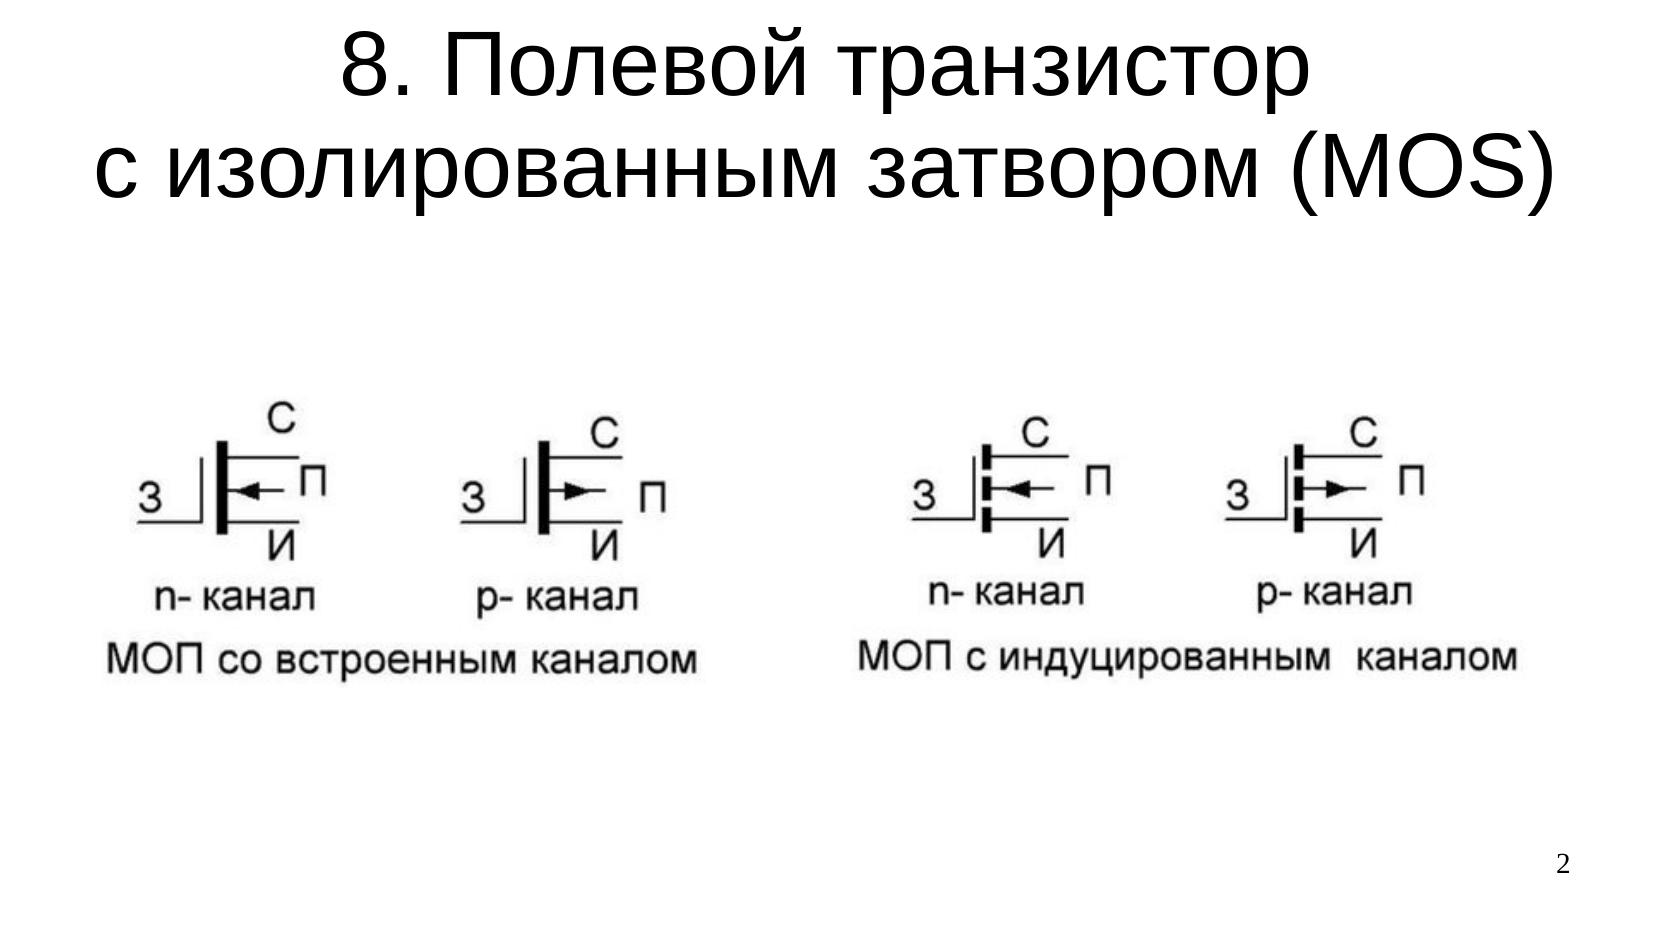

# 8. Полевой транзистор с изолированным затвором (MOS)
2